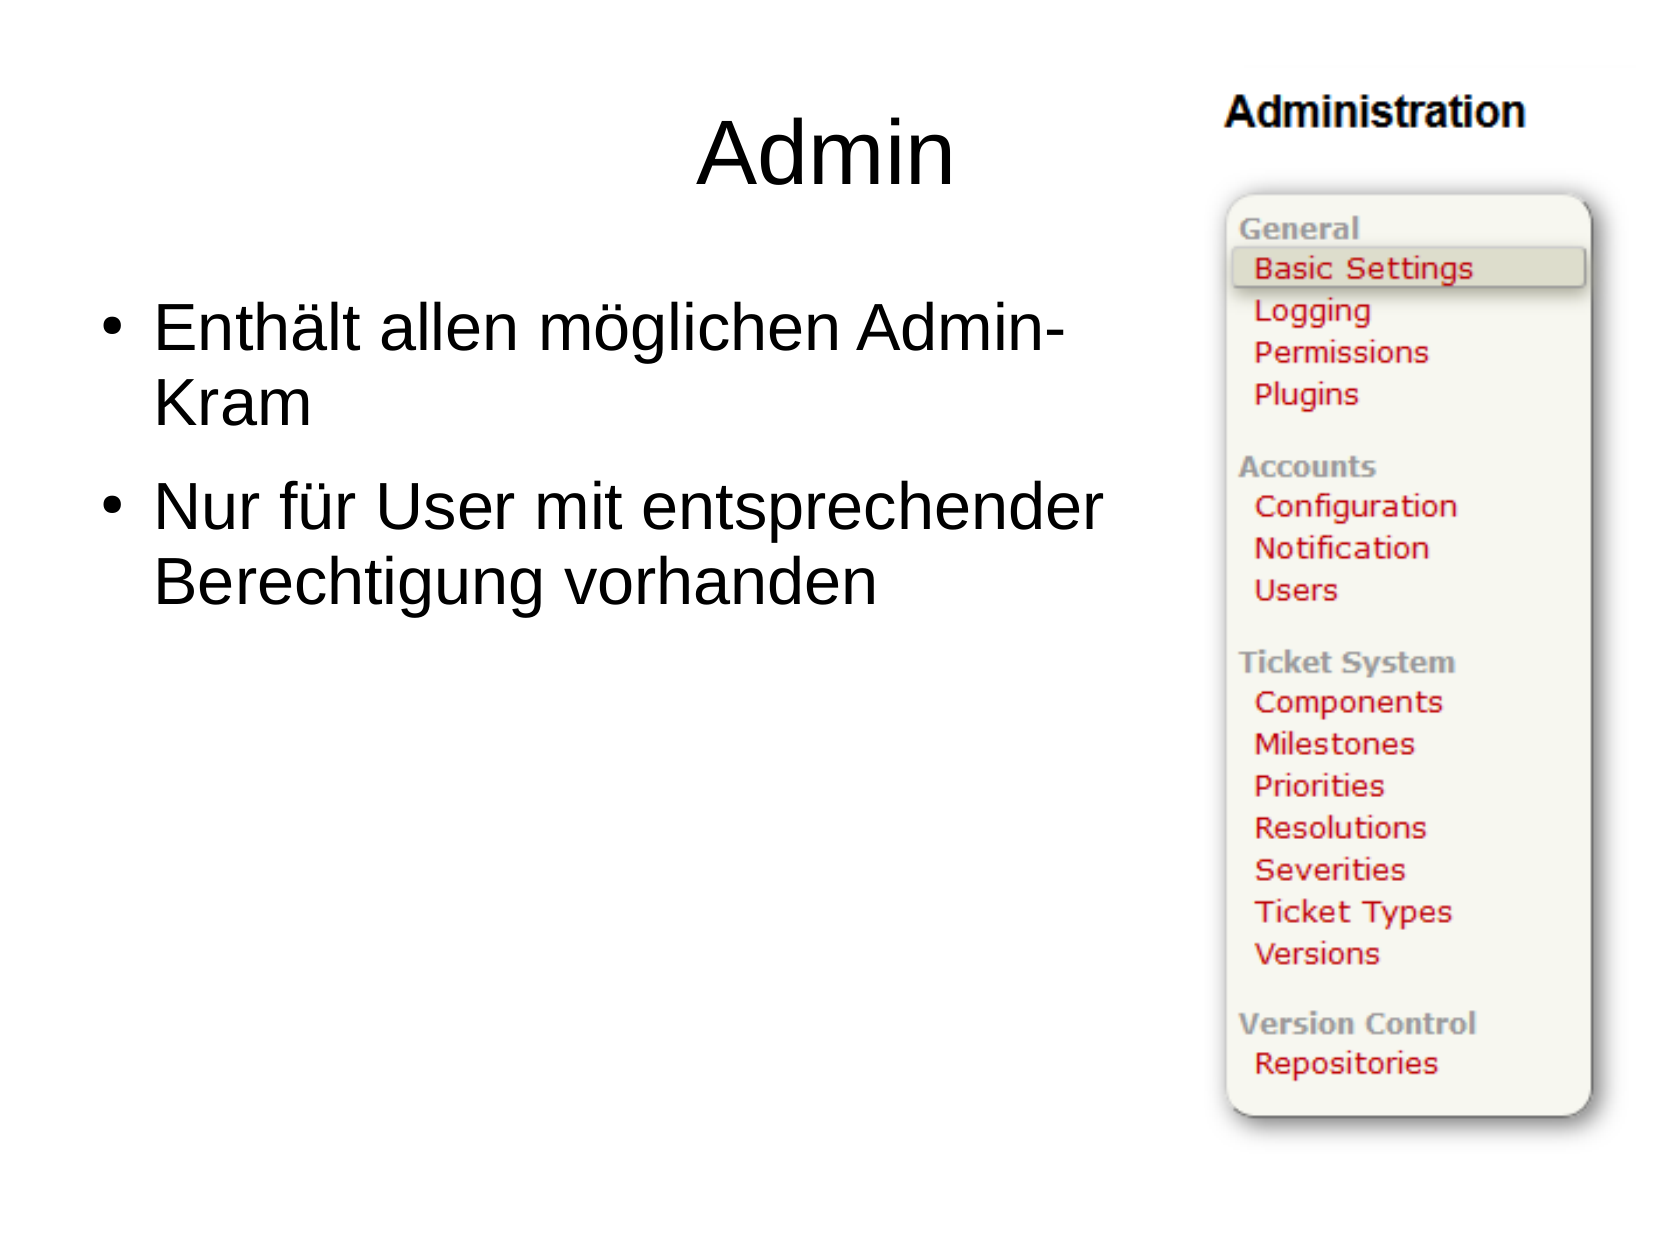

# Admin
Enthält allen möglichen Admin-Kram
Nur für User mit entsprechender Berechtigung vorhanden